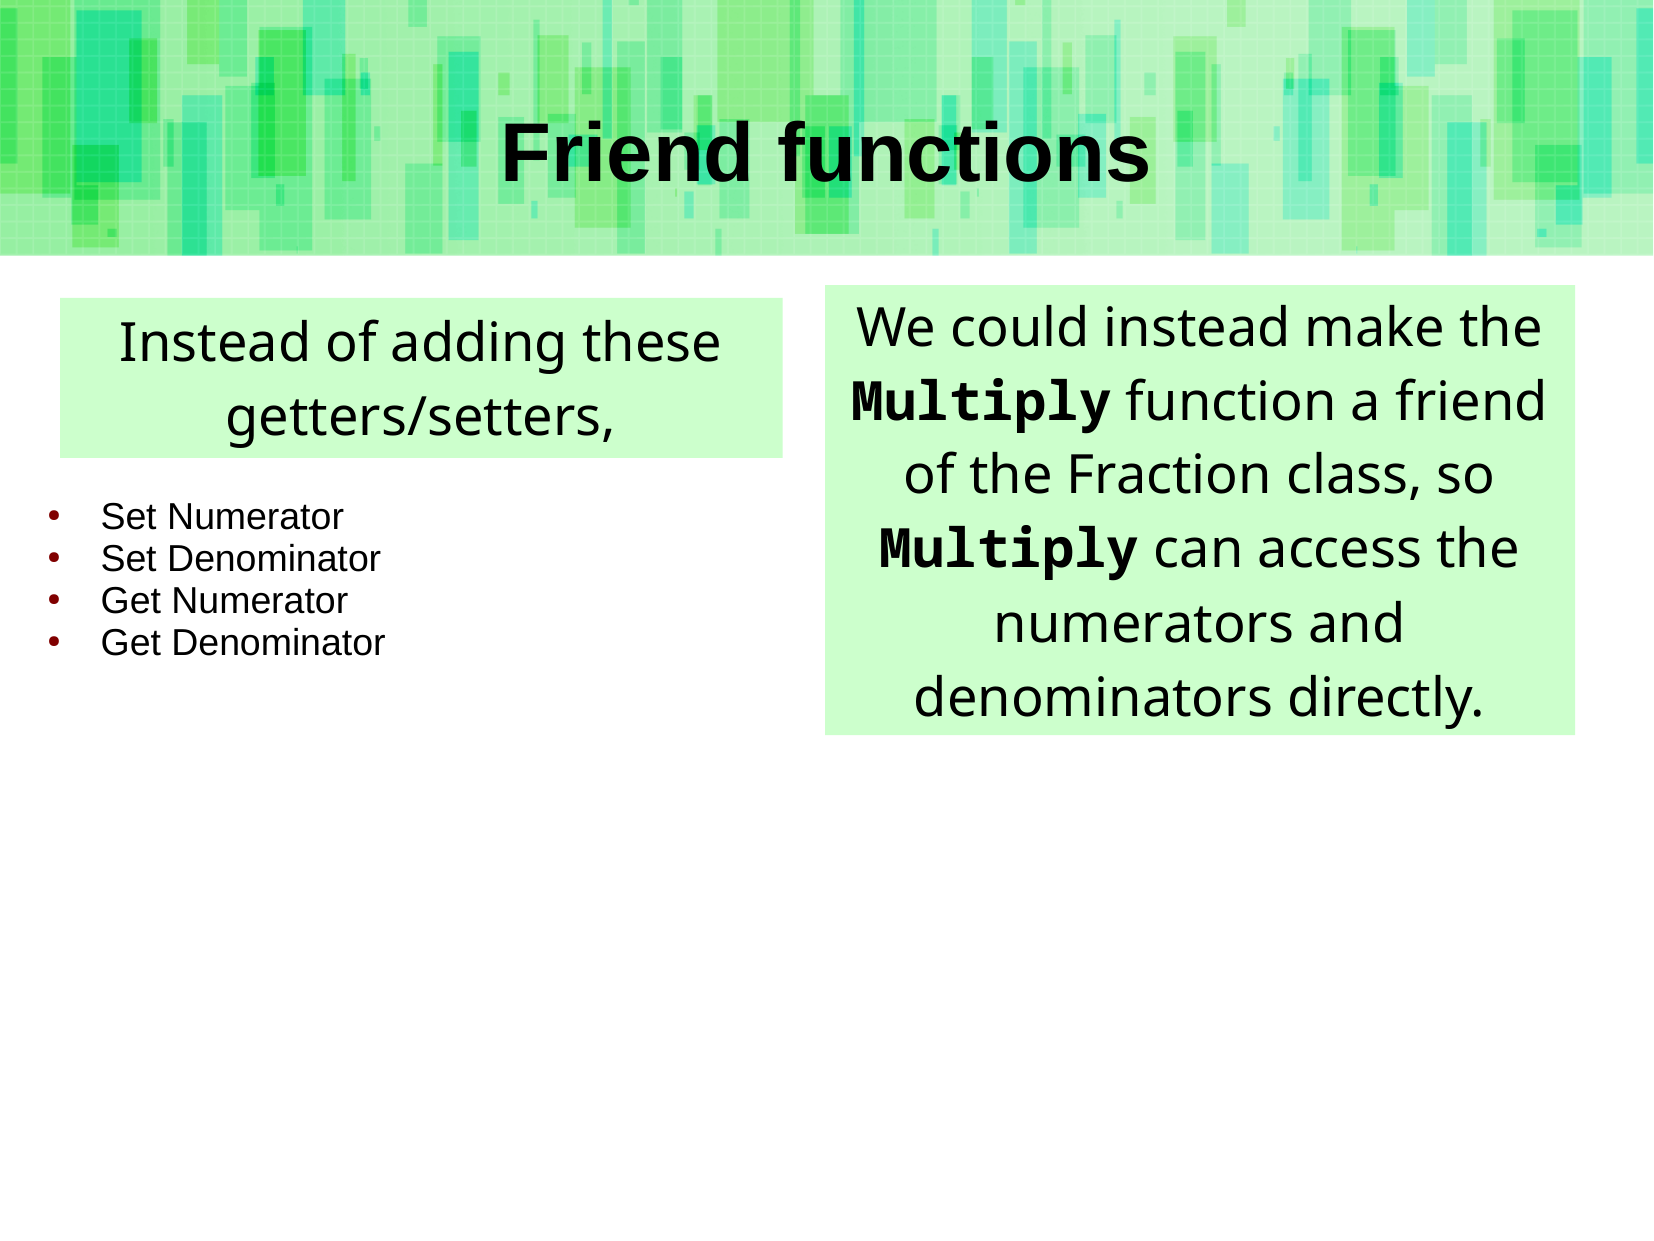

# Friend functions
We could instead make the Multiply function a friend of the Fraction class, so Multiply can access the numerators and denominators directly.
Instead of adding these getters/setters,
Set Numerator
Set Denominator
Get Numerator
Get Denominator